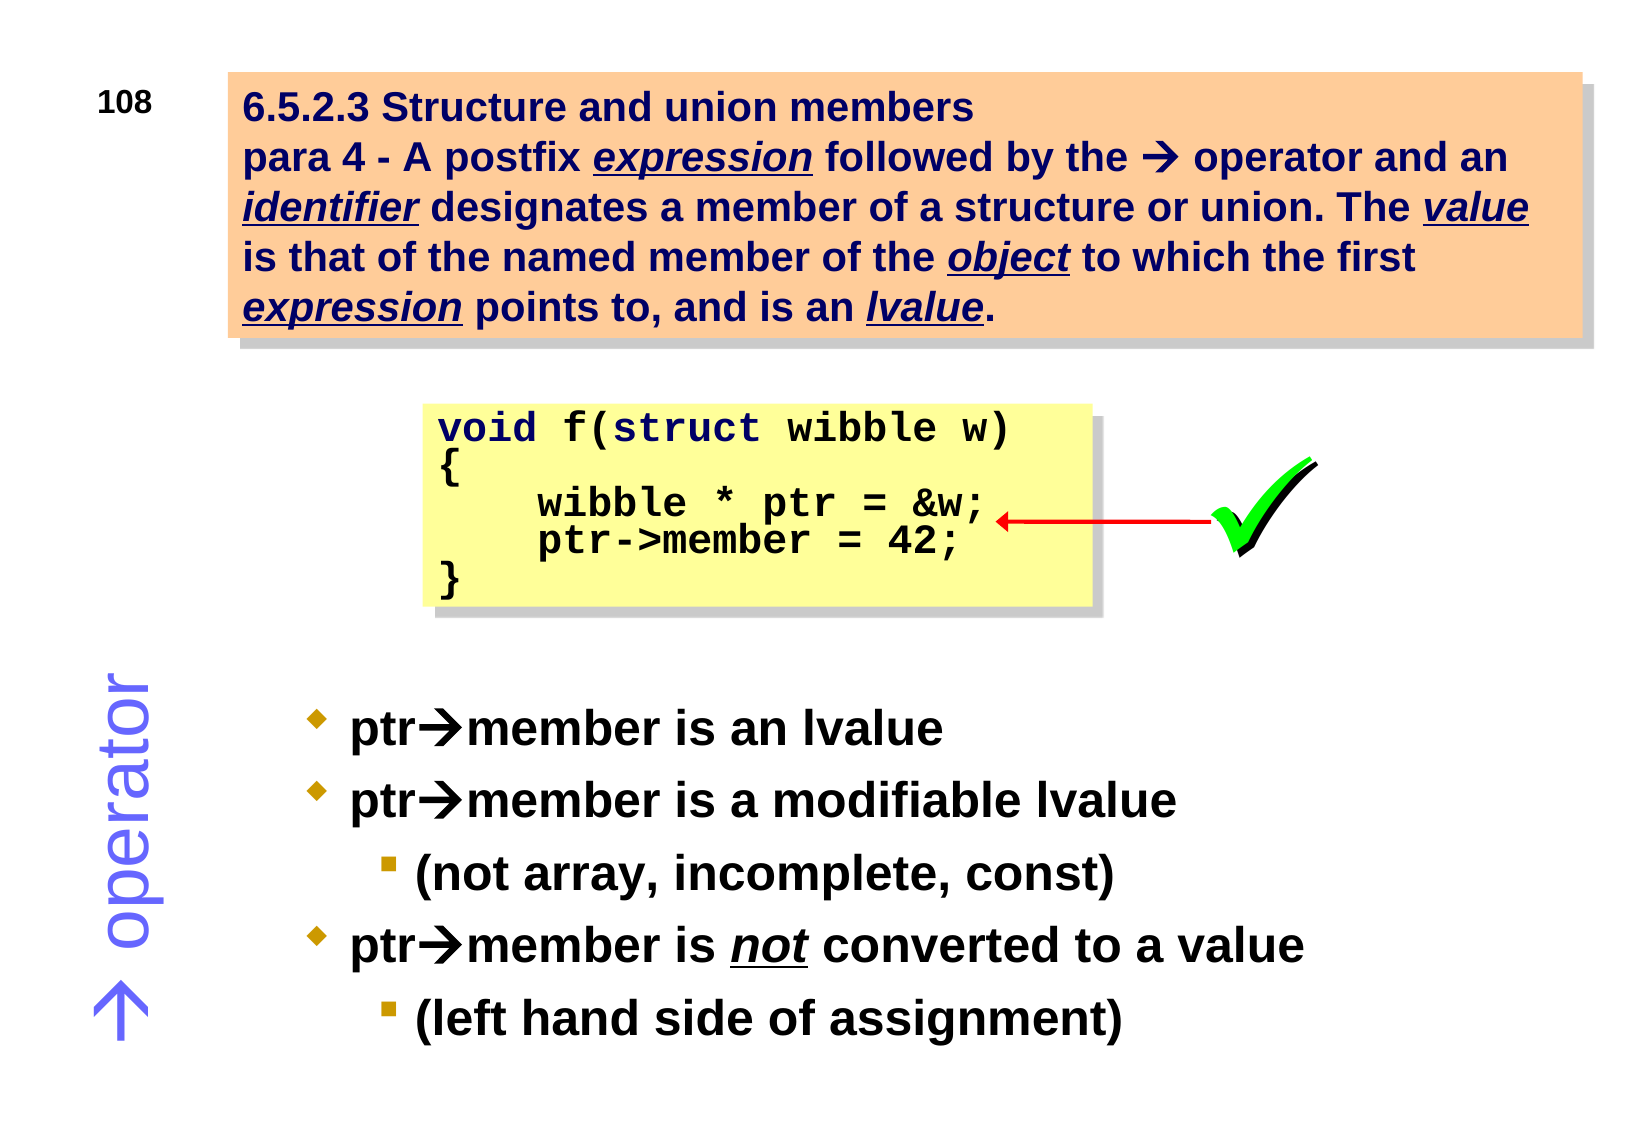

108
ptrmember is an lvalue
ptrmember is a modifiable lvalue
(not array, incomplete, const)
ptrmember is not converted to a value
(left hand side of assignment)
6.5.2.3 Structure and union members
para 4 - A postfix expression followed by the  operator and an identifier designates a member of a structure or union. The value is that of the named member of the object to which the first expression points to, and is an lvalue.
void f(struct wibble w)
{
 wibble * ptr = &w;
 ptr->member = 42;
}

#  operator